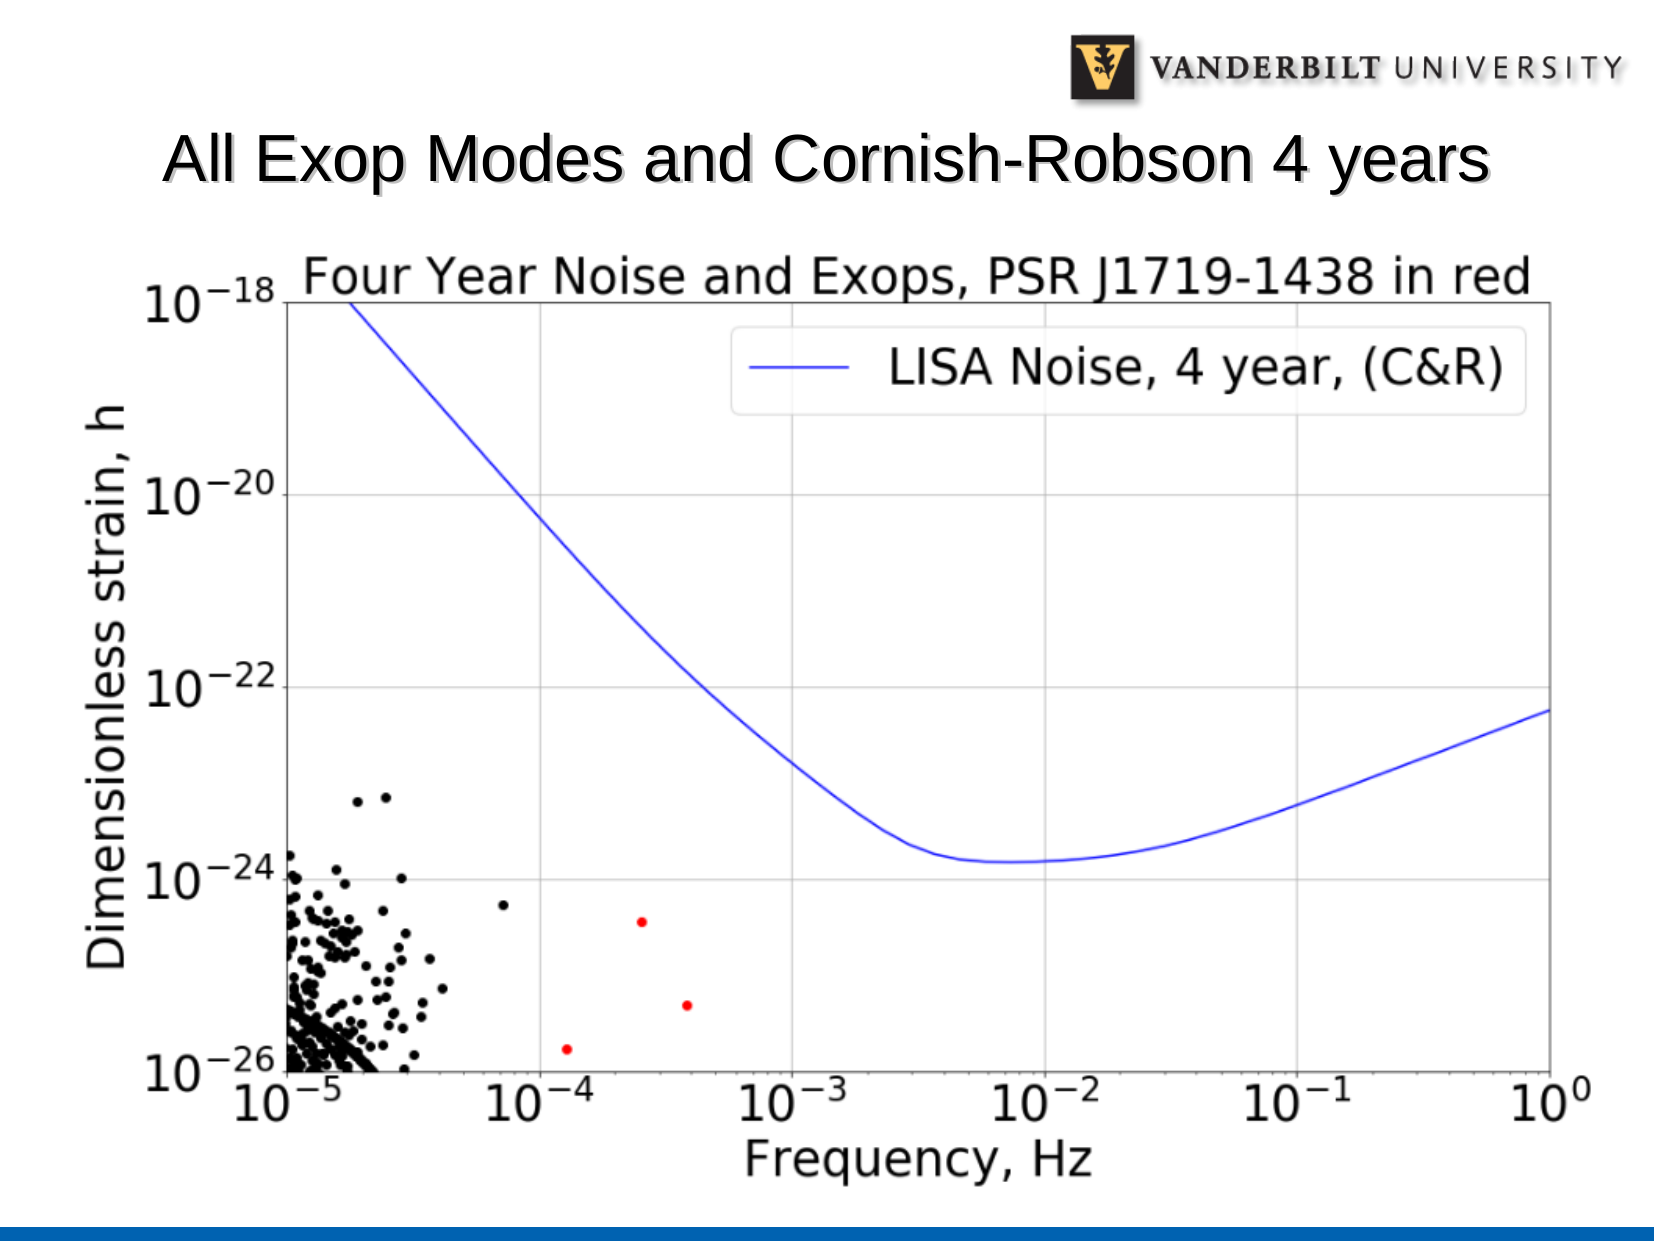

# All Exop Modes and Cornish-Robson 4 years
Gabella LISA Noise
4